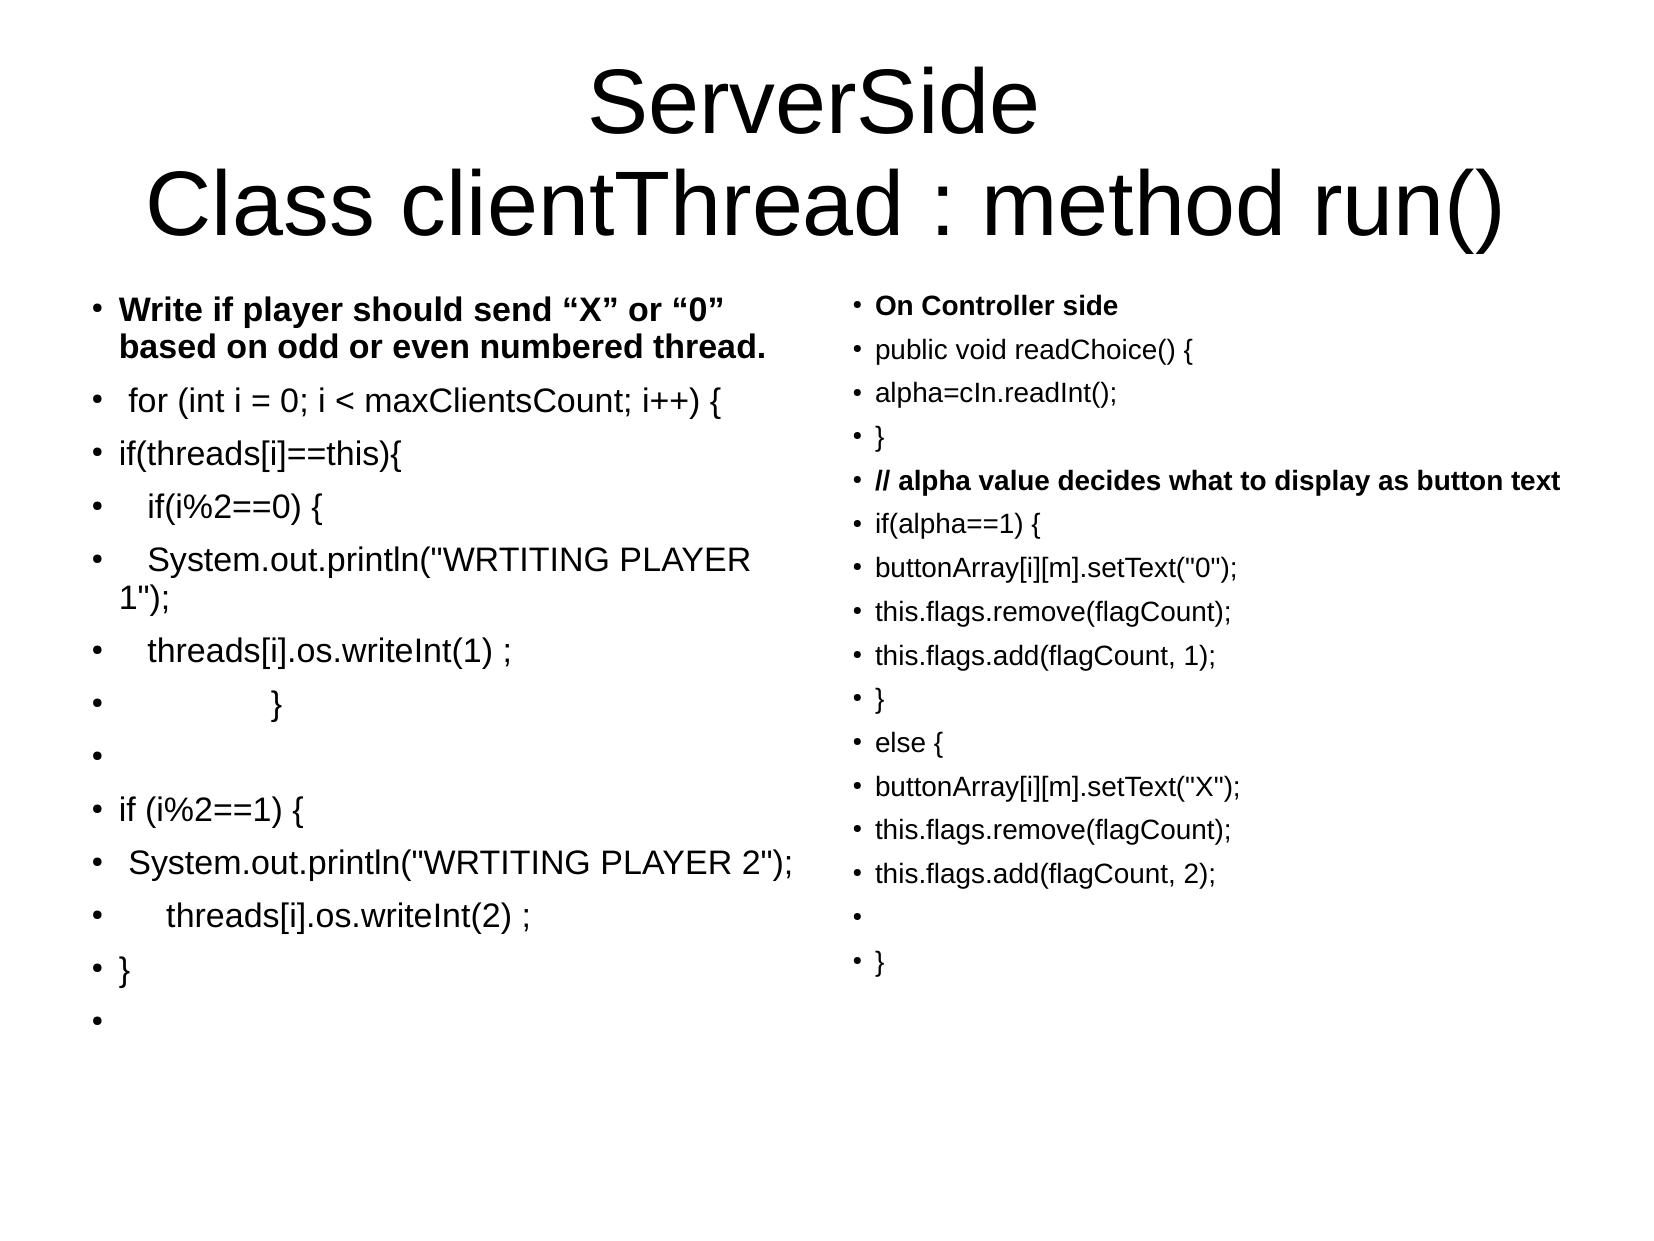

# ServerSide Class clientThread : method run()
Write if player should send “X” or “0” based on odd or even numbered thread.
 for (int i = 0; i < maxClientsCount; i++) {
if(threads[i]==this){
 if(i%2==0) {
 System.out.println("WRTITING PLAYER 1");
 threads[i].os.writeInt(1) ;
 }
if (i%2==1) {
 System.out.println("WRTITING PLAYER 2");
 threads[i].os.writeInt(2) ;
}
On Controller side
public void readChoice() {
alpha=cIn.readInt();
}
// alpha value decides what to display as button text
if(alpha==1) {
buttonArray[i][m].setText("0");
this.flags.remove(flagCount);
this.flags.add(flagCount, 1);
}
else {
buttonArray[i][m].setText("X");
this.flags.remove(flagCount);
this.flags.add(flagCount, 2);
}